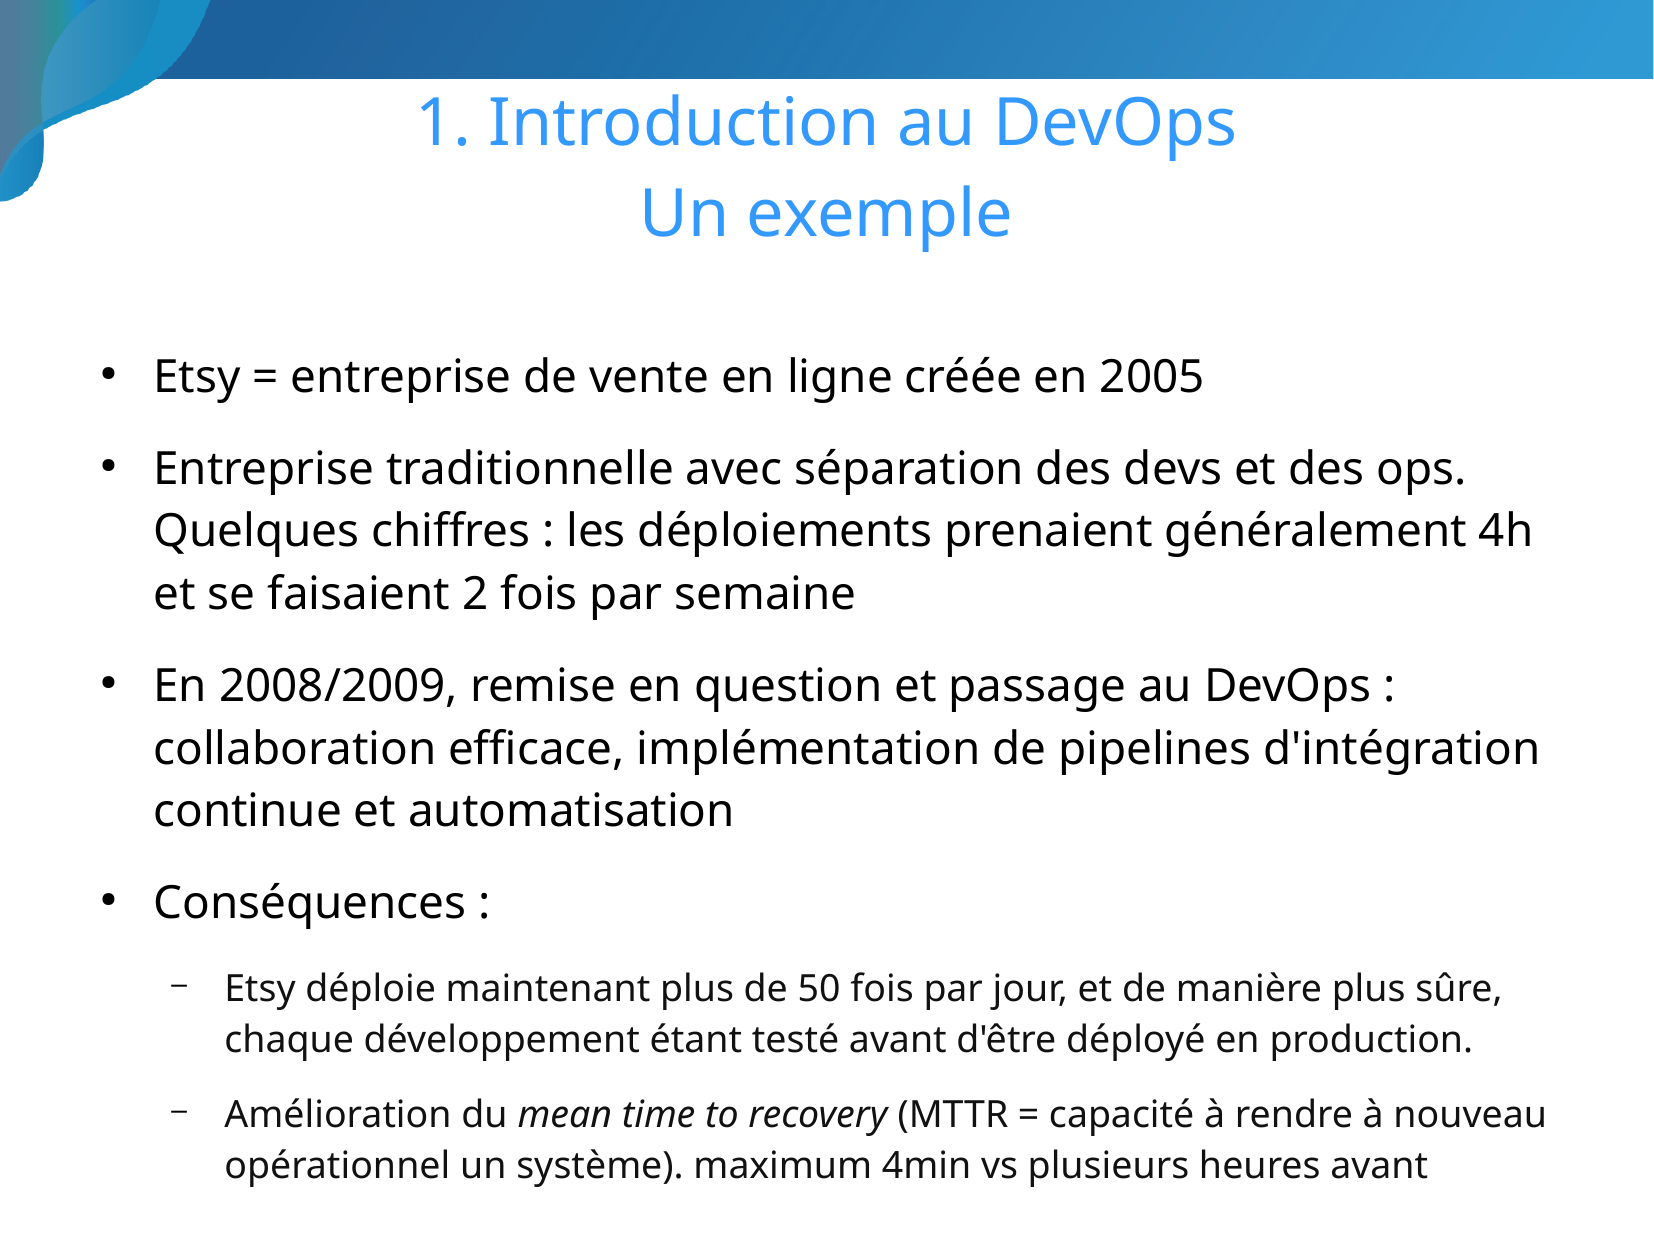

# 1. Introduction au DevOps Un exemple
Etsy = entreprise de vente en ligne créée en 2005
Entreprise traditionnelle avec séparation des devs et des ops. Quelques chiffres : les déploiements prenaient généralement 4h et se faisaient 2 fois par semaine
En 2008/2009, remise en question et passage au DevOps : collaboration efficace, implémentation de pipelines d'intégration continue et automatisation
Conséquences :
Etsy déploie maintenant plus de 50 fois par jour, et de manière plus sûre, chaque développement étant testé avant d'être déployé en production.
Amélioration du mean time to recovery (MTTR = capacité à rendre à nouveau opérationnel un système). maximum 4min vs plusieurs heures avant